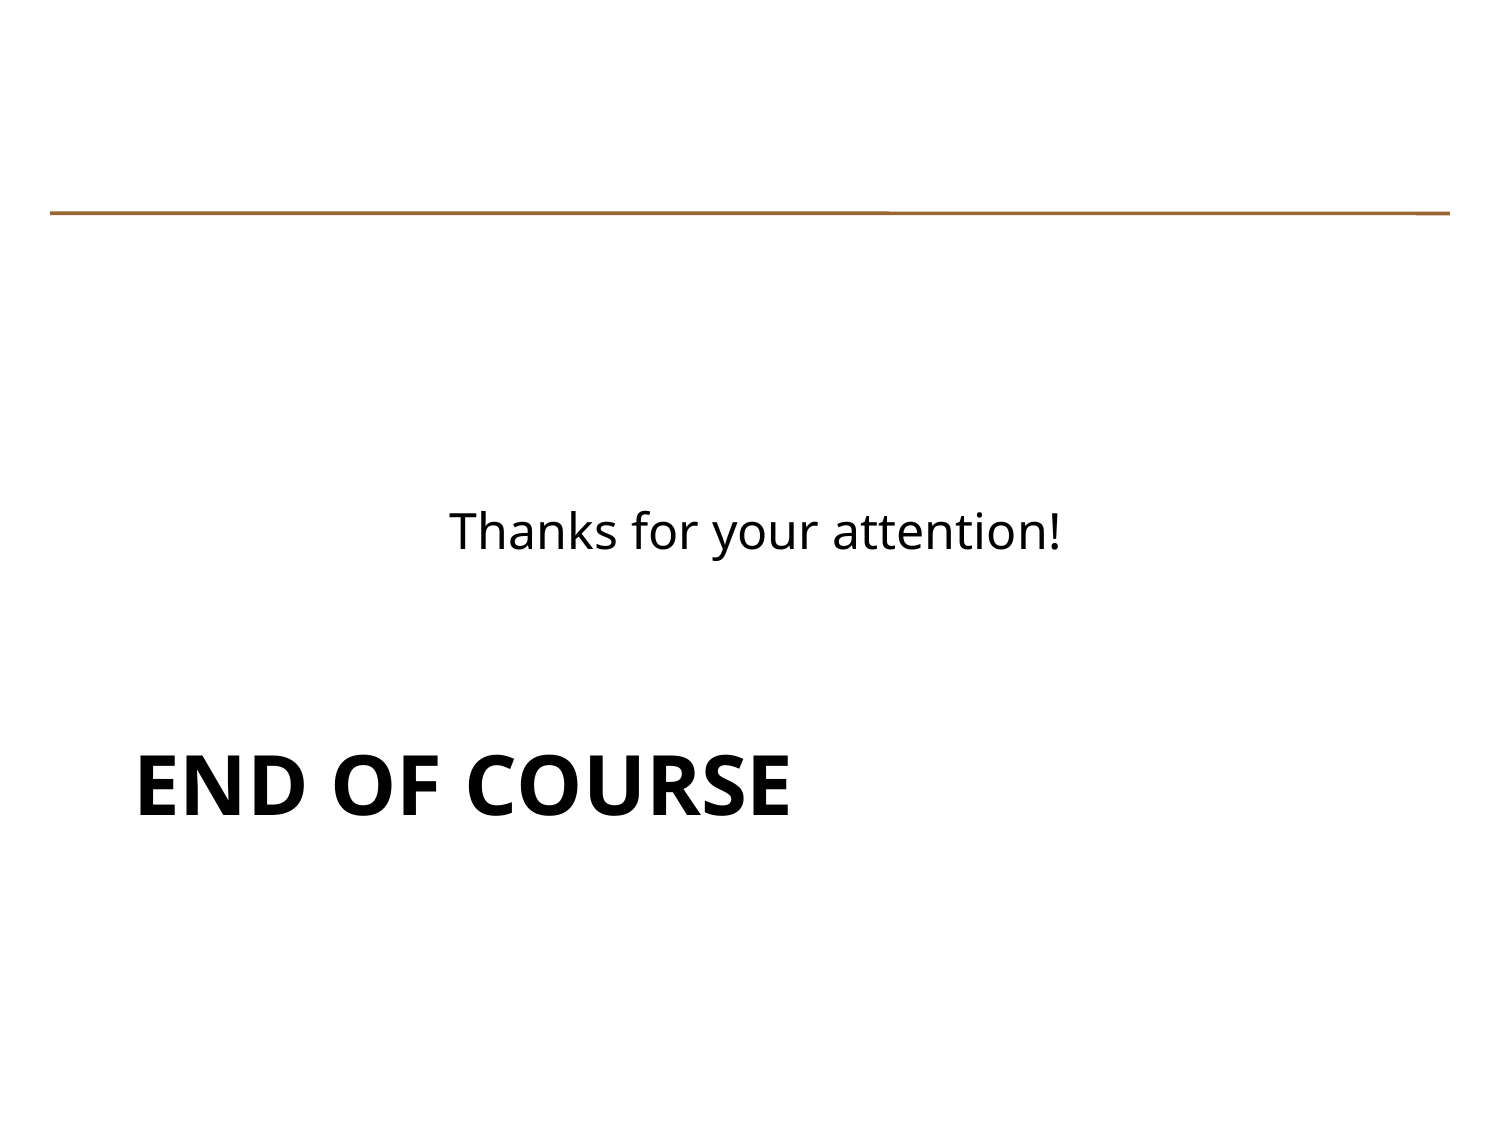

Thanks for your attention!
END OF COURSE